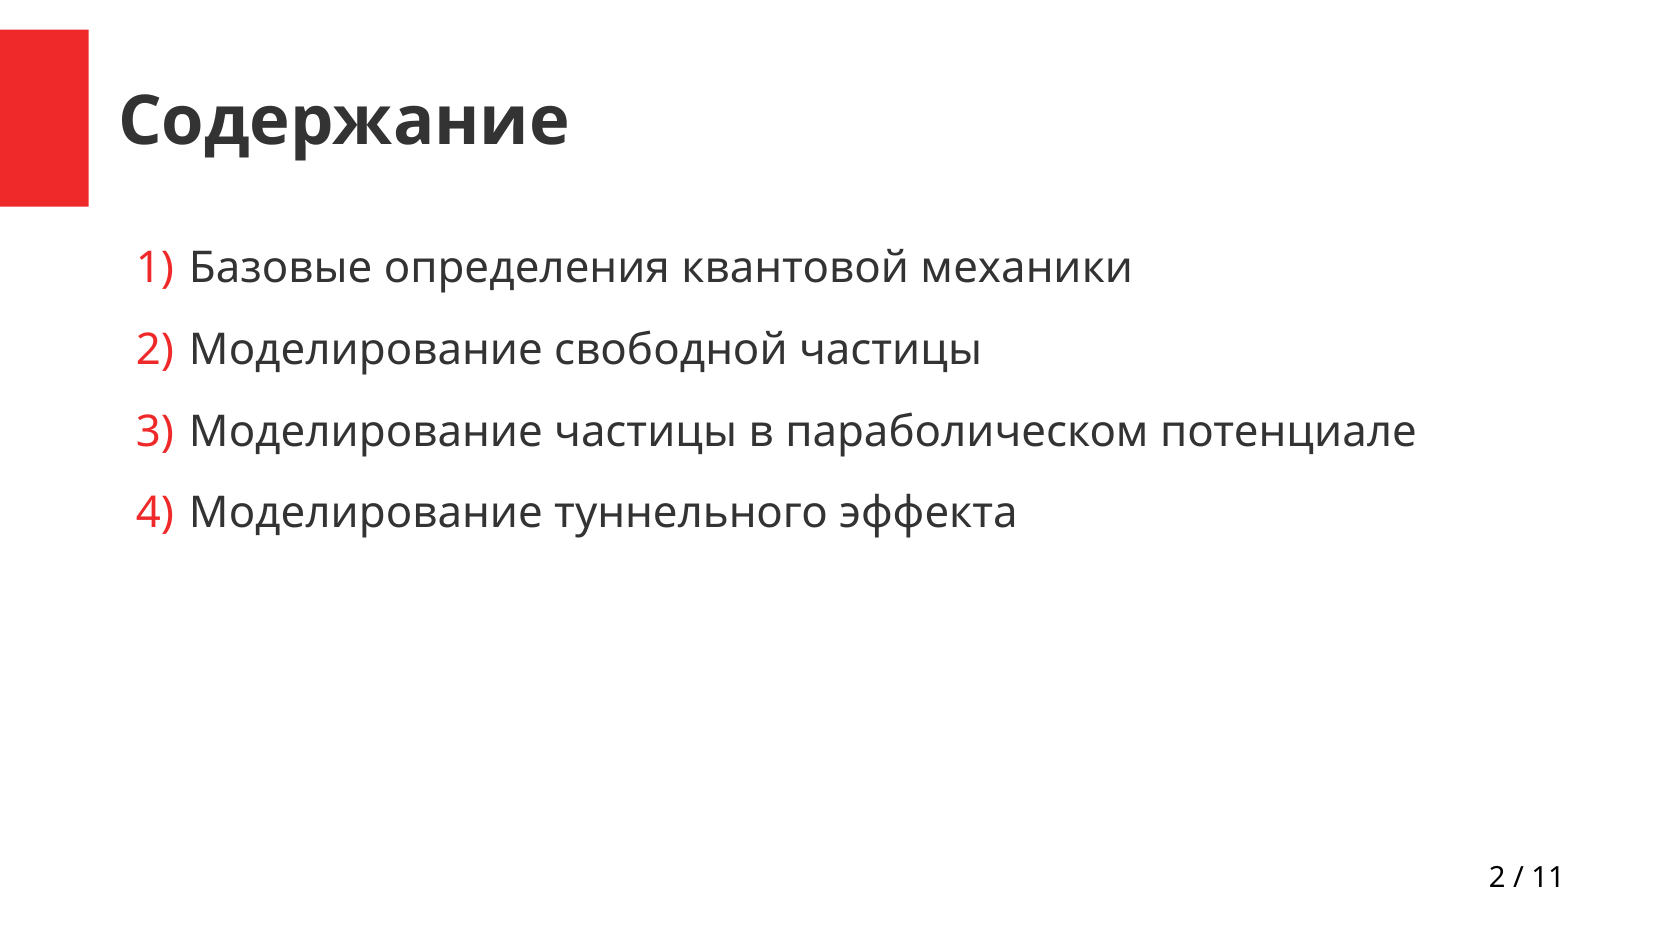

# Содержание
Базовые определения квантовой механики
Моделирование свободной частицы
Моделирование частицы в параболическом потенциале
Моделирование туннельного эффекта
2